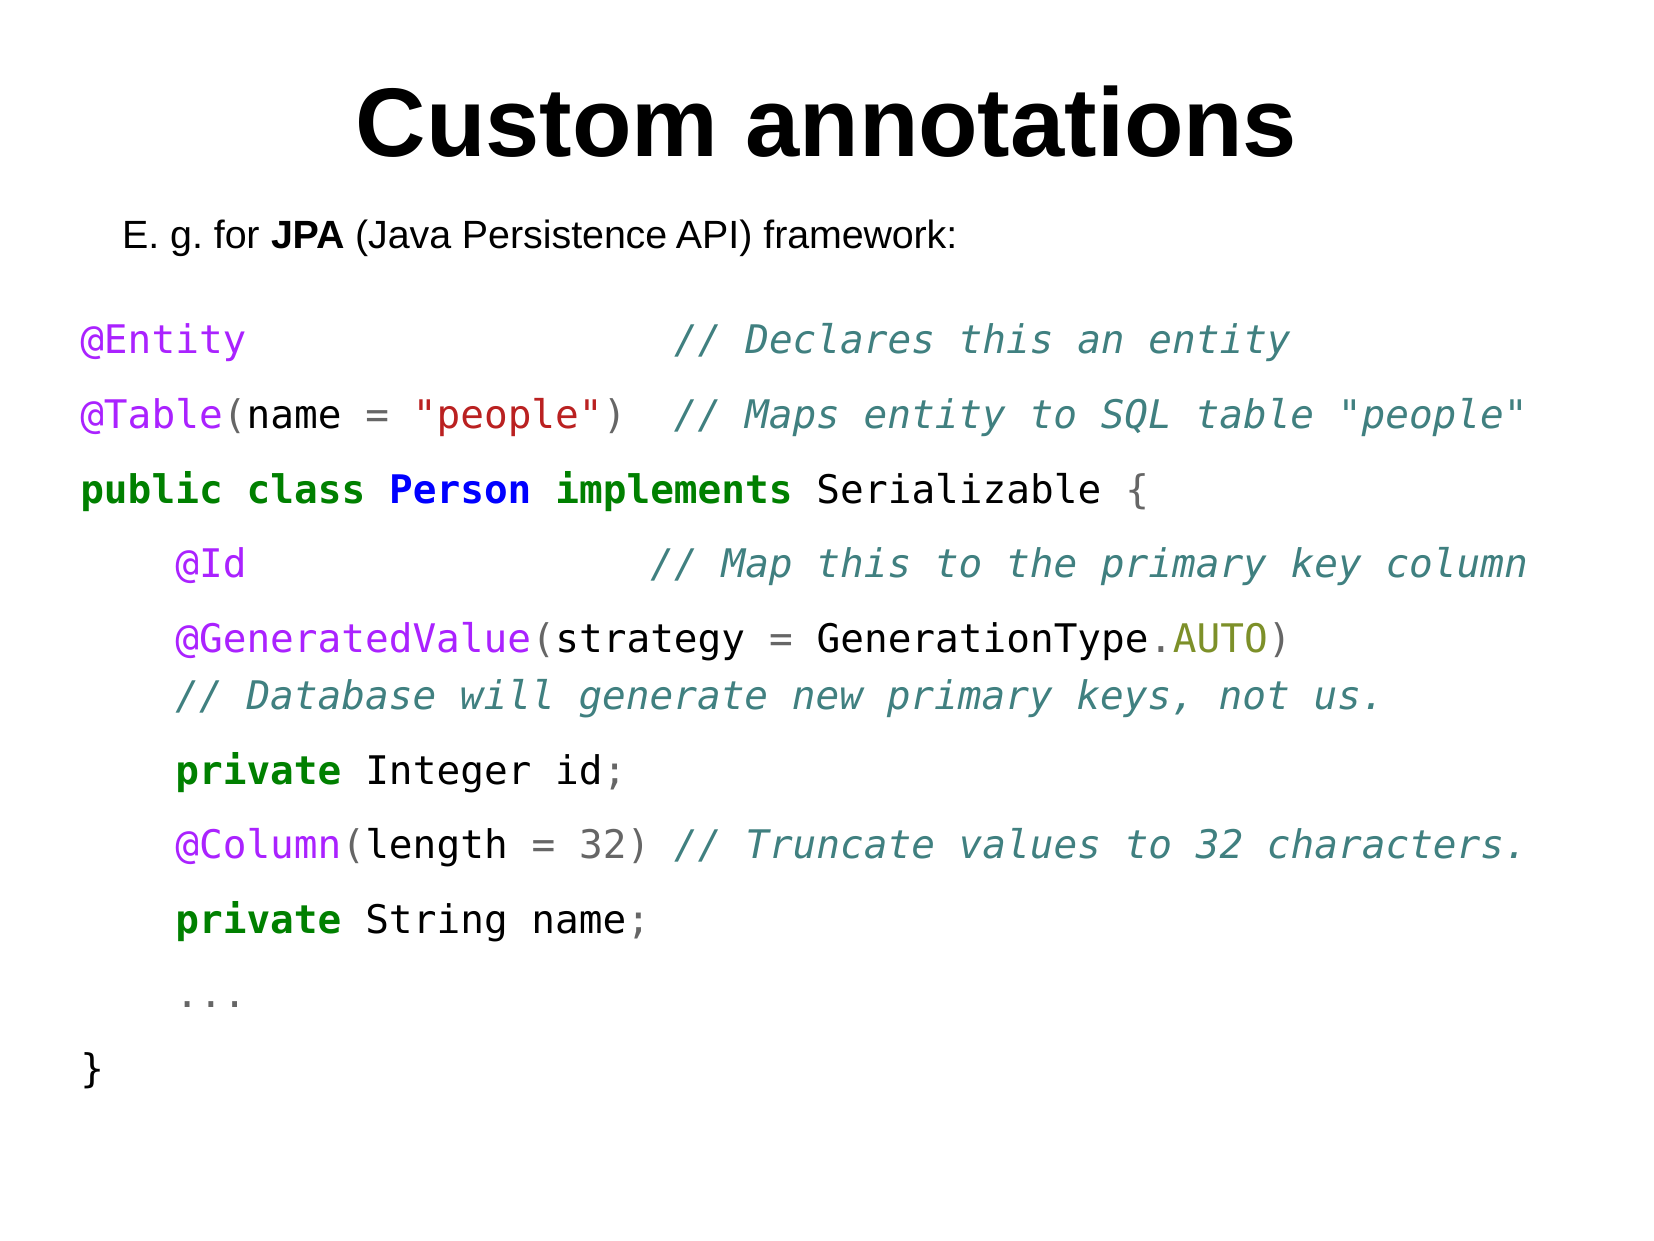

# Custom annotations
E. g. for JPA (Java Persistence API) framework:
@Entity // Declares this an entity
@Table(name = "people") // Maps entity to SQL table "people"
public class Person implements Serializable {
 @Id // Map this to the primary key column
 @GeneratedValue(strategy = GenerationType.AUTO)
 // Database will generate new primary keys, not us.
 private Integer id;
 @Column(length = 32) // Truncate values to 32 characters.
 private String name;
 ...
}